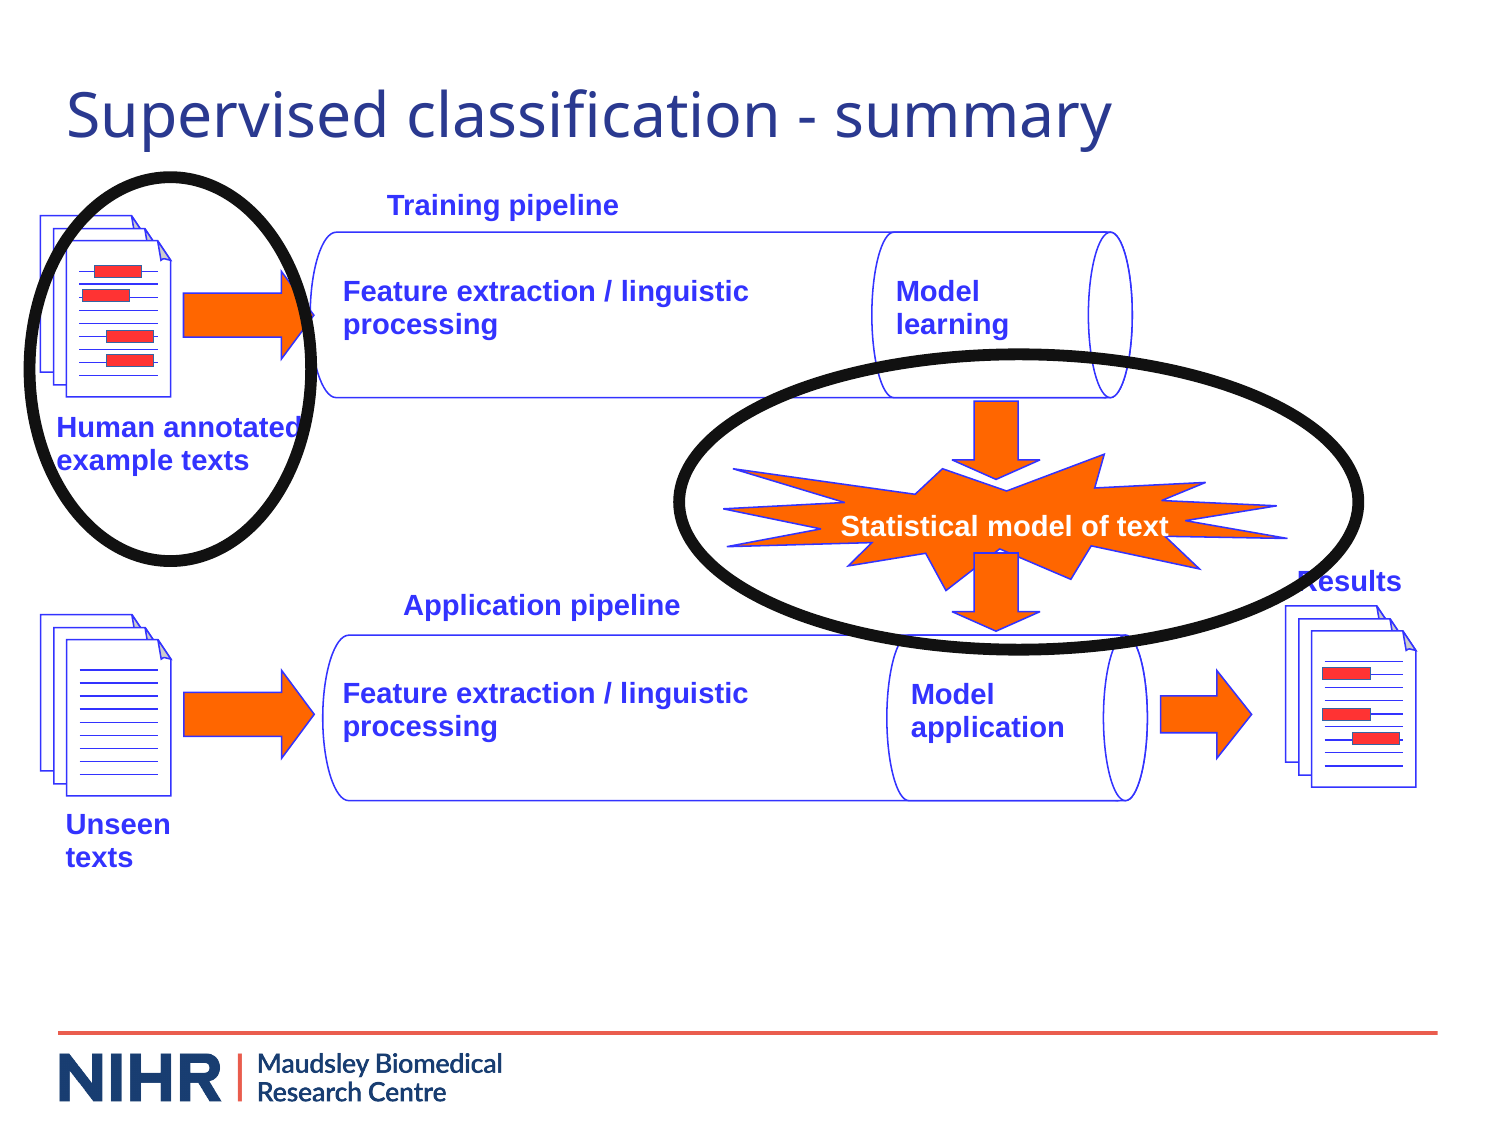

# Supervised classification - summary
Training pipeline
Feature extraction / linguistic
processing
Model
learning
Human annotated
example texts
Statistical model of text
Results
Application pipeline
Feature extraction / linguistic
processing
Model
application
Unseen
texts